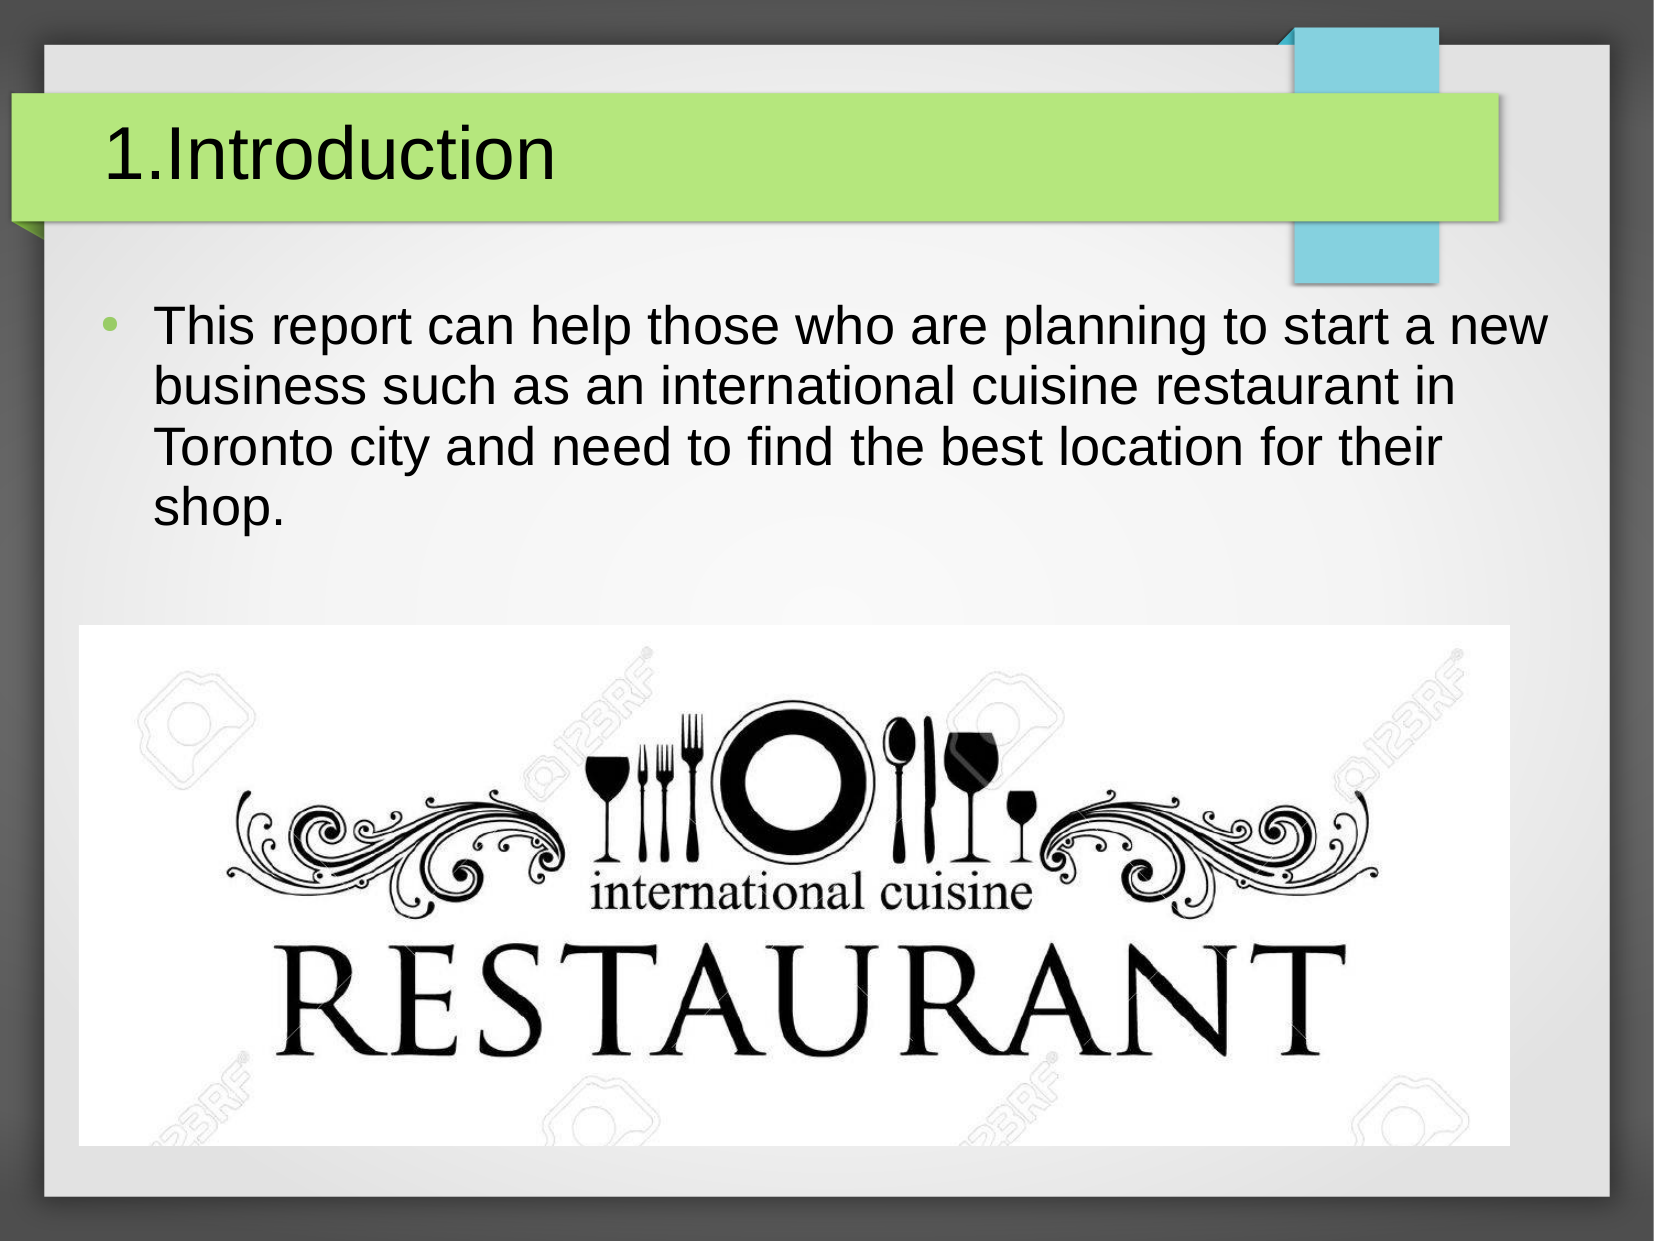

# 1.Introduction
This report can help those who are planning to start a new business such as an international cuisine restaurant in Toronto city and need to find the best location for their shop.